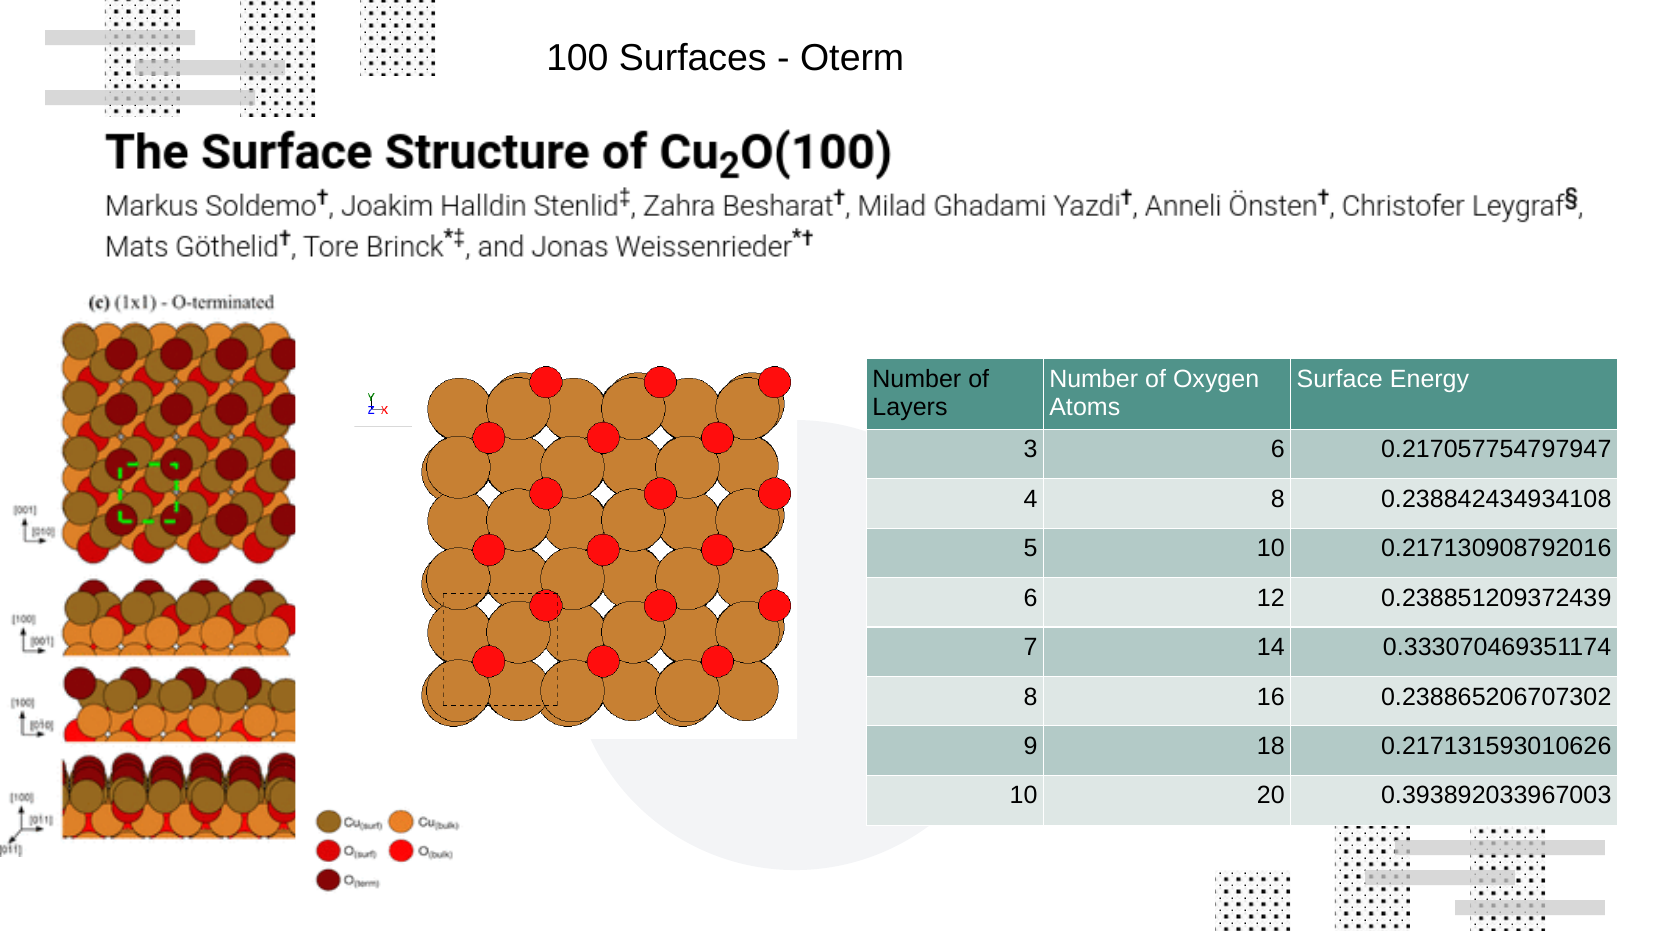

100 Surfaces - Oterm
| Number of Layers | Number of Oxygen Atoms | Surface Energy |
| --- | --- | --- |
| 3 | 6 | 0.217057754797947 |
| 4 | 8 | 0.238842434934108 |
| 5 | 10 | 0.217130908792016 |
| 6 | 12 | 0.238851209372439 |
| 7 | 14 | 0.333070469351174 |
| 8 | 16 | 0.238865206707302 |
| 9 | 18 | 0.217131593010626 |
| 10 | 20 | 0.393892033967003 |